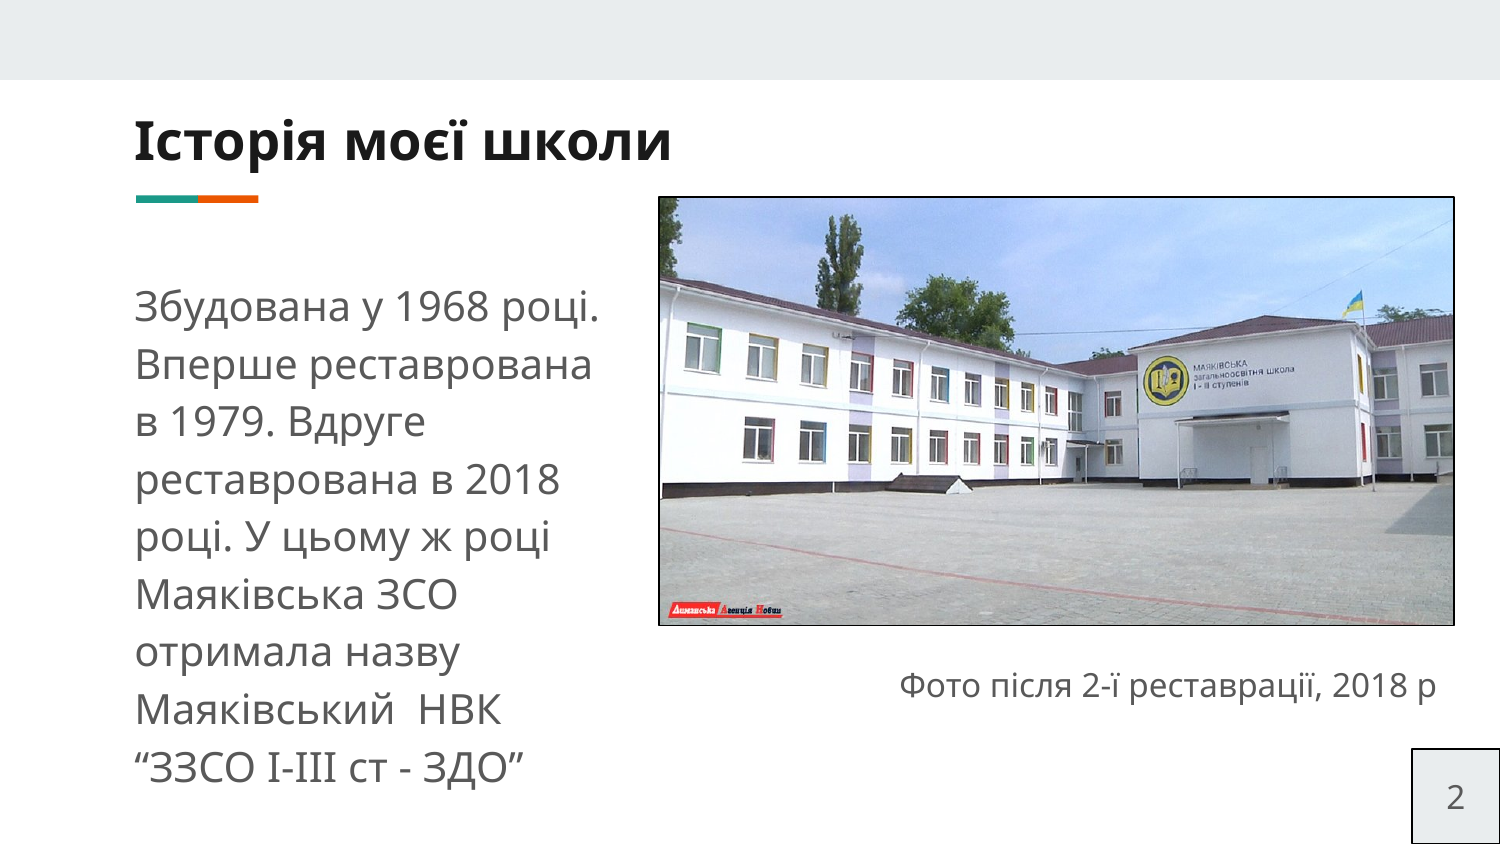

# Історія моєї школи
Збудована у 1968 році. Вперше реставрована в 1979. Вдруге реставрована в 2018 році. У цьому ж році Маяківська ЗСО отримала назву Маяківський НВК “ЗЗСО І-ІІІ ст - ЗДО”
Фото після 2-ї реставрації, 2018 р
2